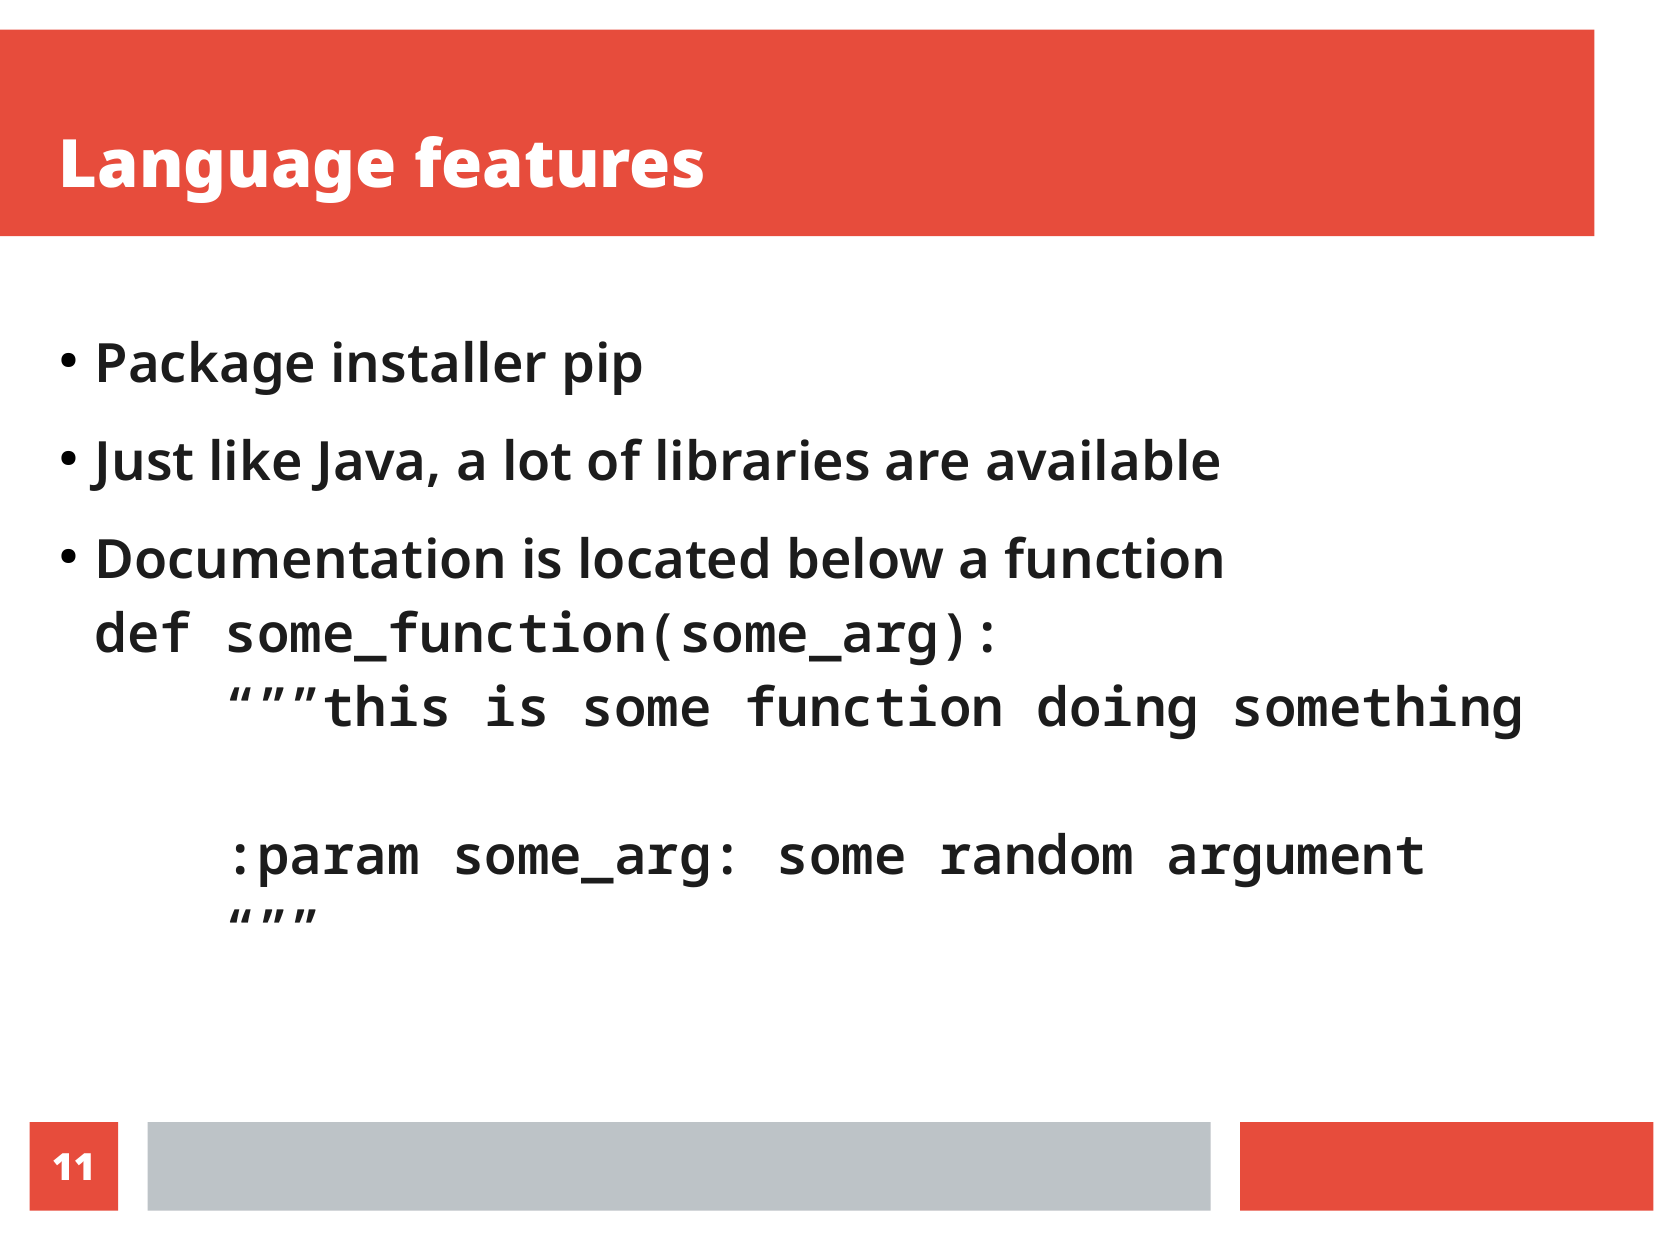

# Language features
Package installer pip
Just like Java, a lot of libraries are available
Documentation is located below a function
def some_function(some_arg):
 “””this is some function doing something
 :param some_arg: some random argument
 “””
11